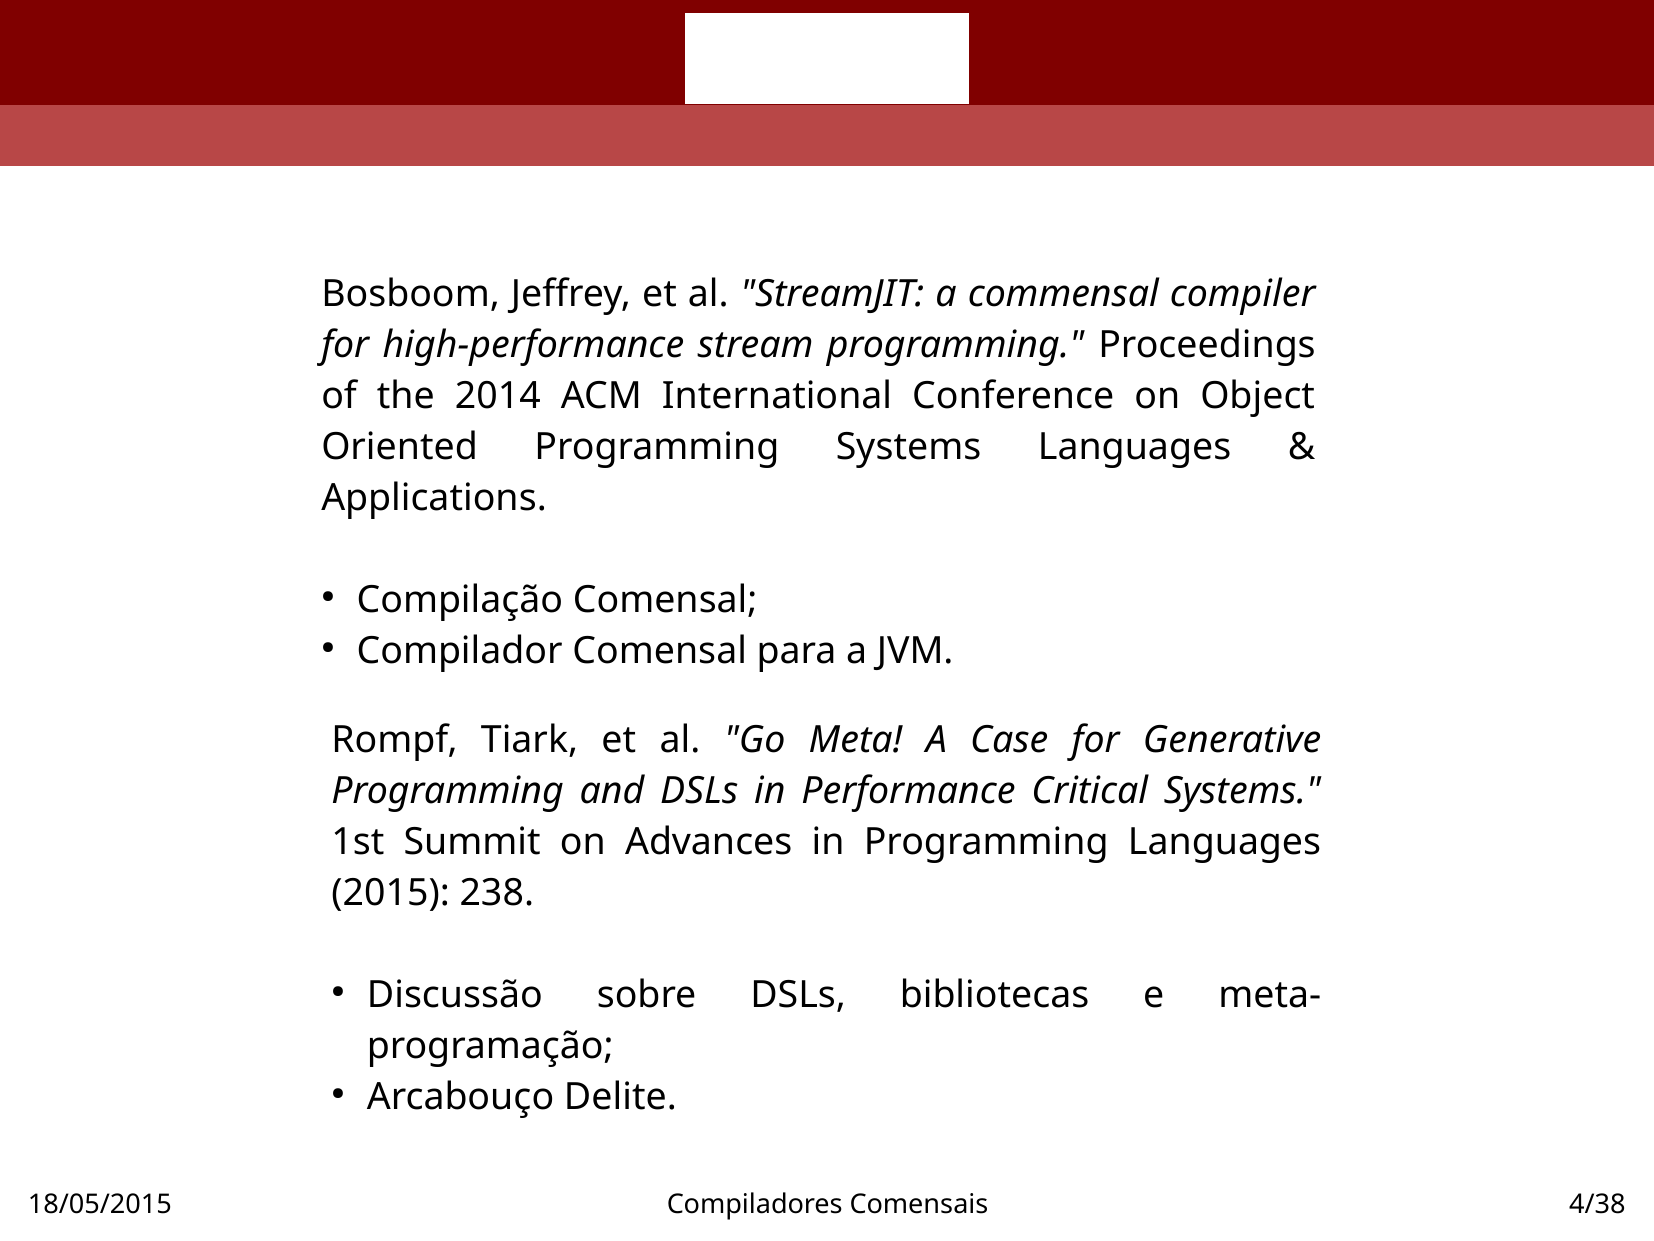

# Contexto
Bosboom, Jeffrey, et al. "StreamJIT: a commensal compiler for high-performance stream programming." Proceedings of the 2014 ACM International Conference on Object Oriented Programming Systems Languages & Applications.
Compilação Comensal;
Compilador Comensal para a JVM.
Rompf, Tiark, et al. "Go Meta! A Case for Generative Programming and DSLs in Performance Critical Systems." 1st Summit on Advances in Programming Languages (2015): 238.
Discussão sobre DSLs, bibliotecas e meta-programação;
Arcabouço Delite.
4